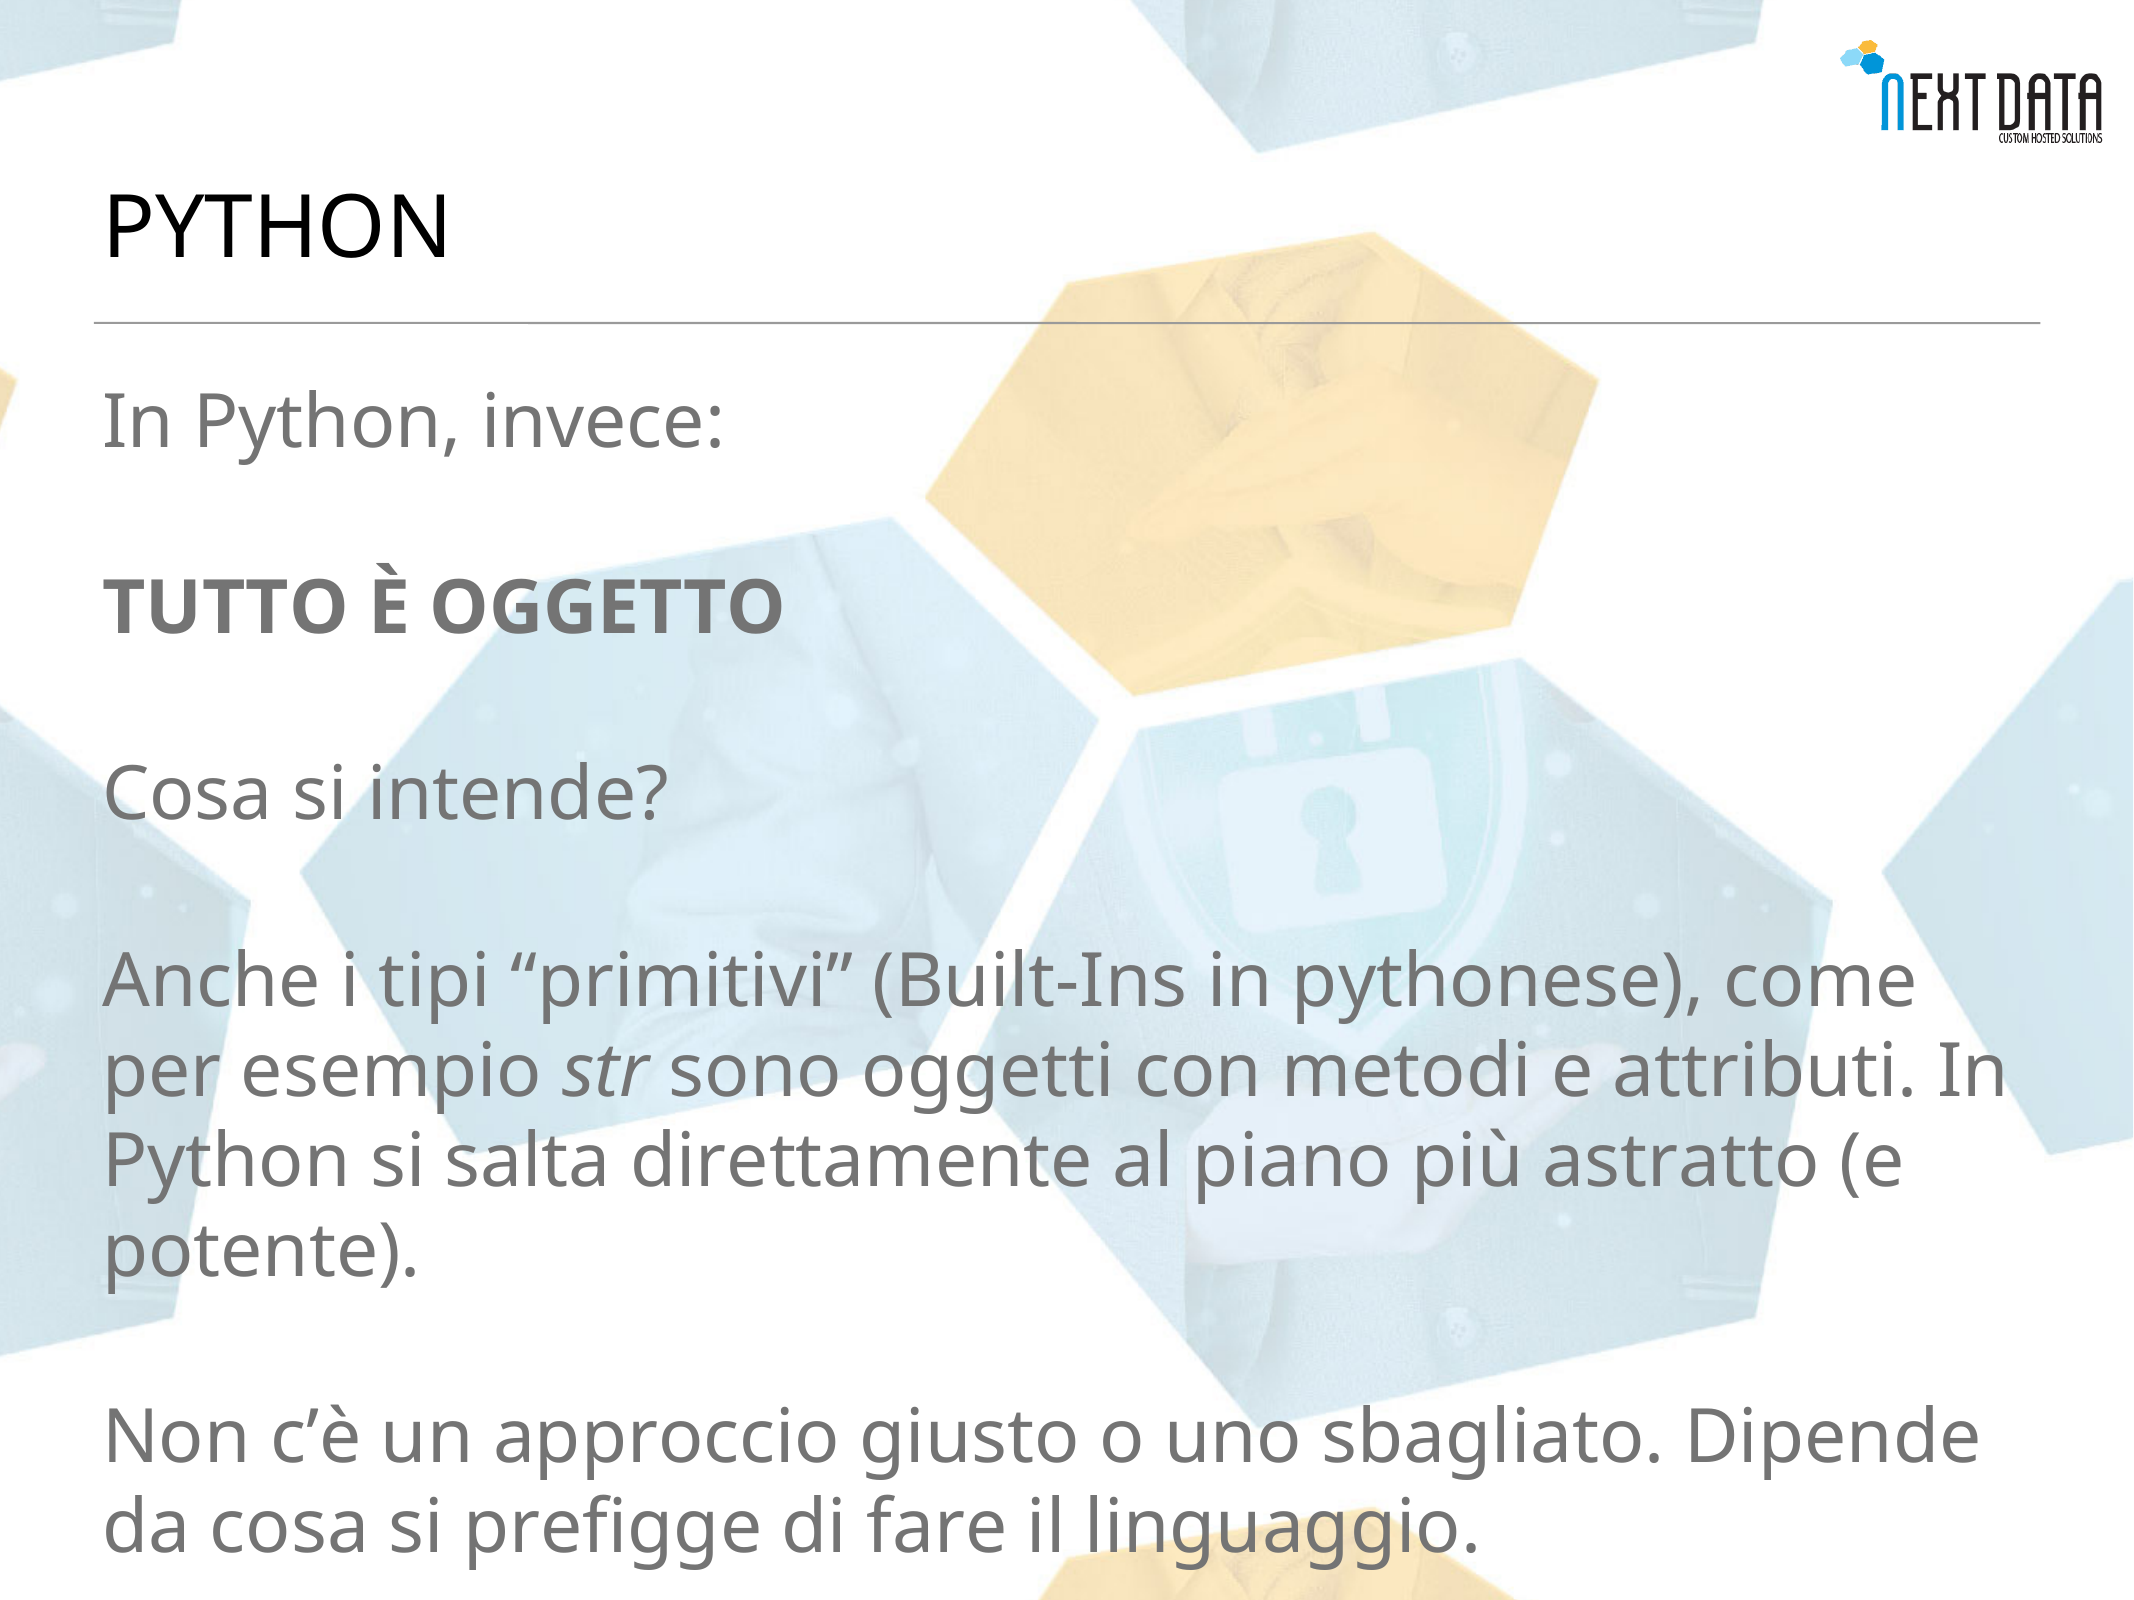

PYTHON
In Python, invece:
TUTTO È OGGETTO
Cosa si intende?
Anche i tipi “primitivi” (Built-Ins in pythonese), come per esempio str sono oggetti con metodi e attributi. In Python si salta direttamente al piano più astratto (e potente).
Non c’è un approccio giusto o uno sbagliato. Dipende da cosa si prefigge di fare il linguaggio.